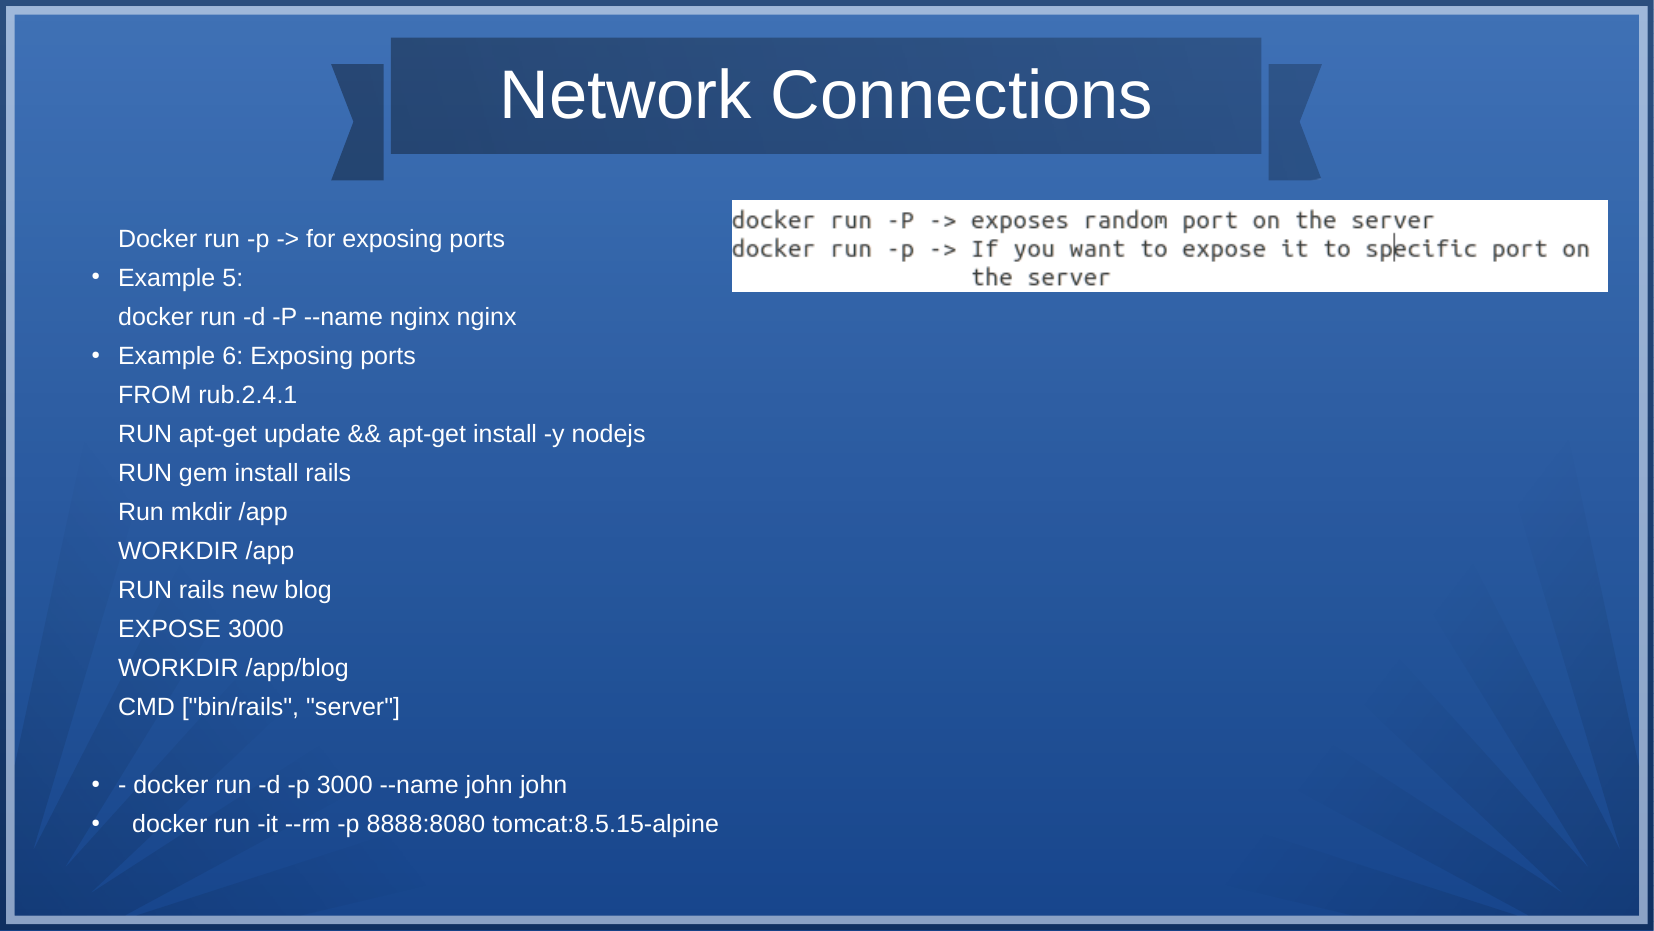

# Network Connections
Docker run -p -> for exposing ports
Example 5:
docker run -d -P --name nginx nginx
Example 6: Exposing ports
FROM rub.2.4.1
RUN apt-get update && apt-get install -y nodejs
RUN gem install rails
Run mkdir /app
WORKDIR /app
RUN rails new blog
EXPOSE 3000
WORKDIR /app/blog
CMD ["bin/rails", "server"]
- docker run -d -p 3000 --name john john
 docker run -it --rm -p 8888:8080 tomcat:8.5.15-alpine